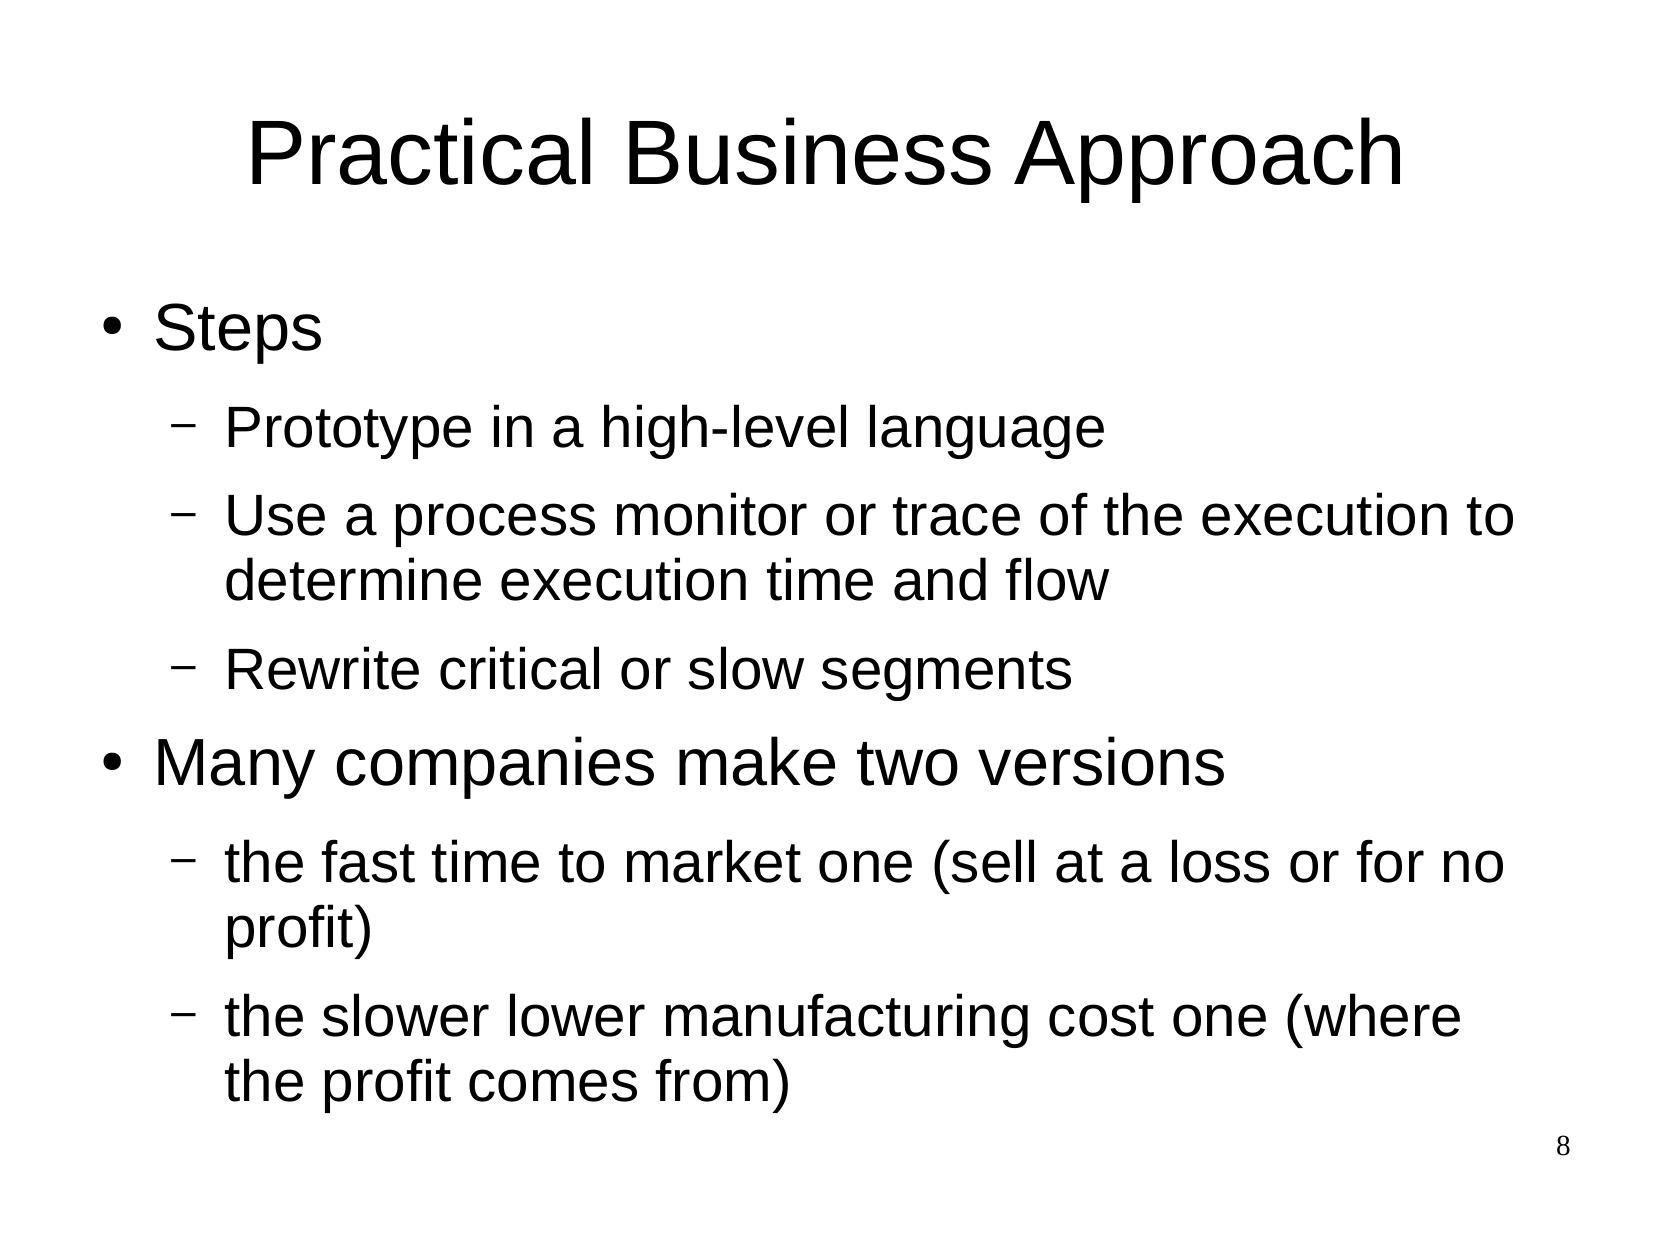

# Practical Business Approach
Steps
Prototype in a high-level language
Use a process monitor or trace of the execution to determine execution time and flow
Rewrite critical or slow segments
Many companies make two versions
the fast time to market one (sell at a loss or for no profit)
the slower lower manufacturing cost one (where the profit comes from)
8